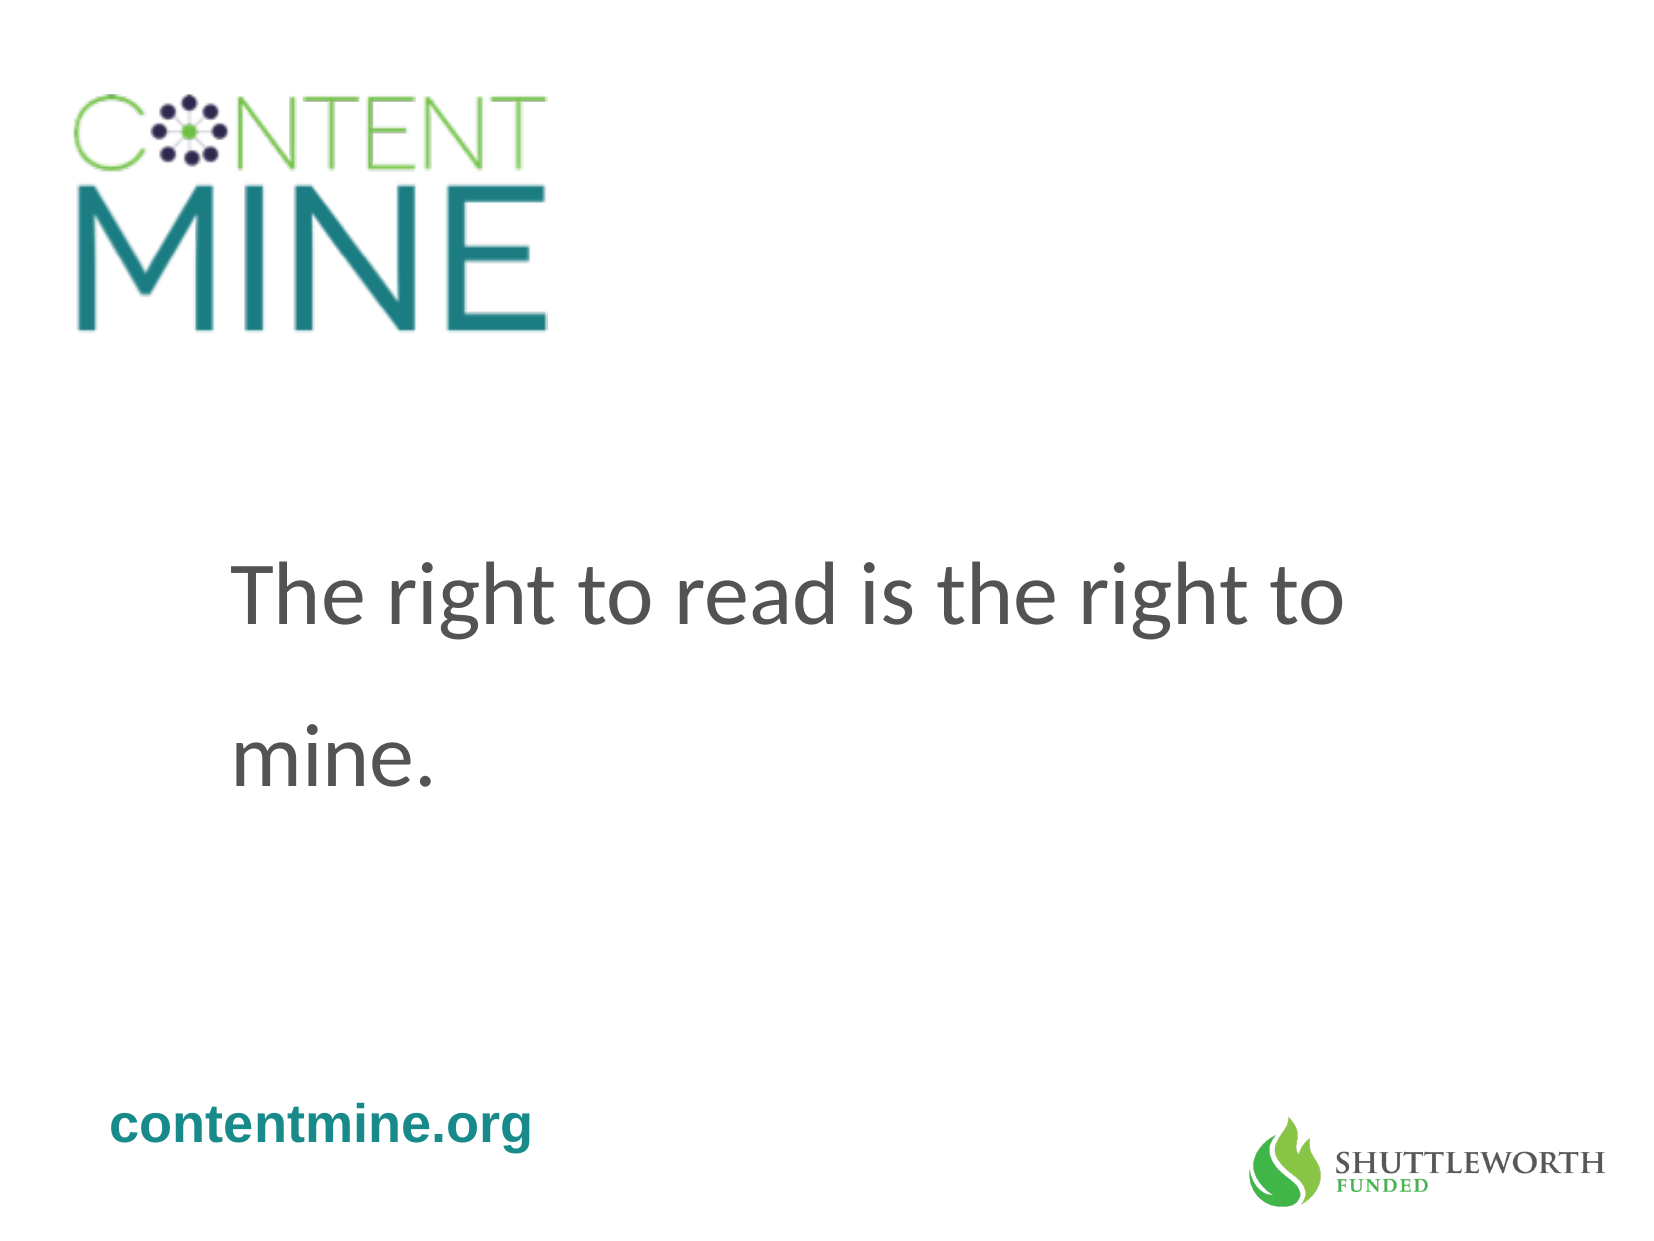

# The right to read is the right to mine.
contentmine.org